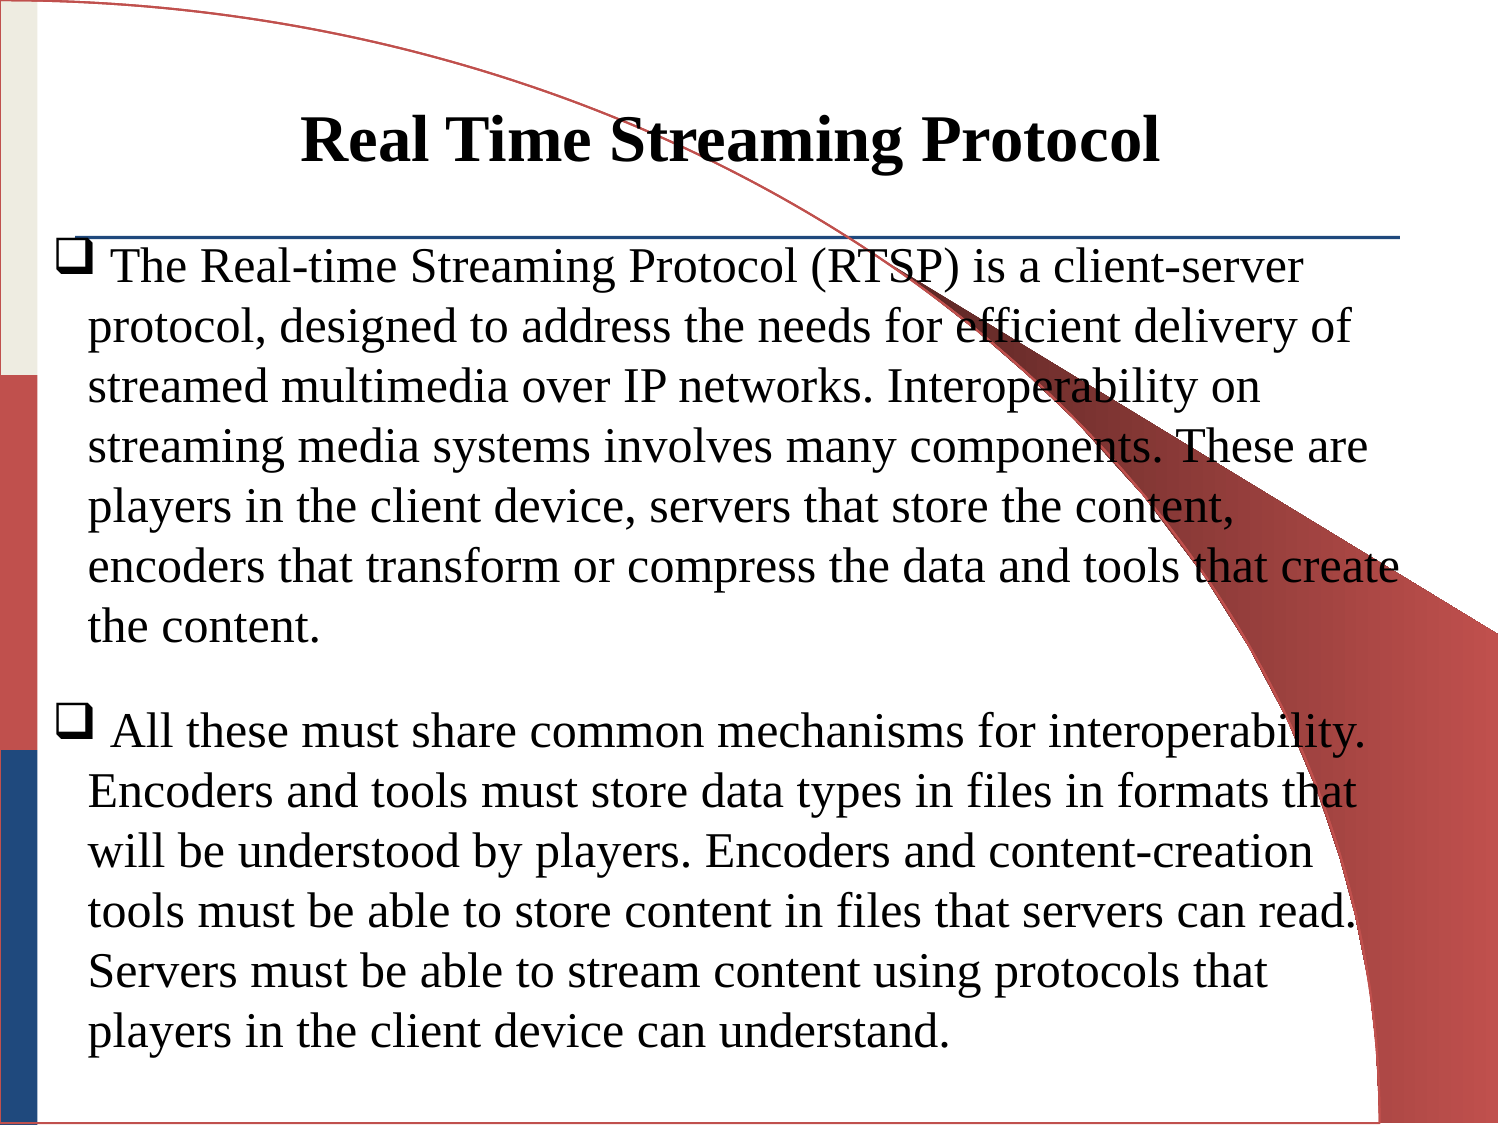

Real Time Streaming Protocol
 The Real-time Streaming Protocol (RTSP) is a client-server protocol, designed to address the needs for efficient delivery of streamed multimedia over IP networks. Interoperability on streaming media systems involves many components. These are players in the client device, servers that store the content, encoders that transform or compress the data and tools that create the content.
 All these must share common mechanisms for interoperability. Encoders and tools must store data types in files in formats that will be understood by players. Encoders and content-creation tools must be able to store content in files that servers can read. Servers must be able to stream content using protocols that players in the client device can understand.